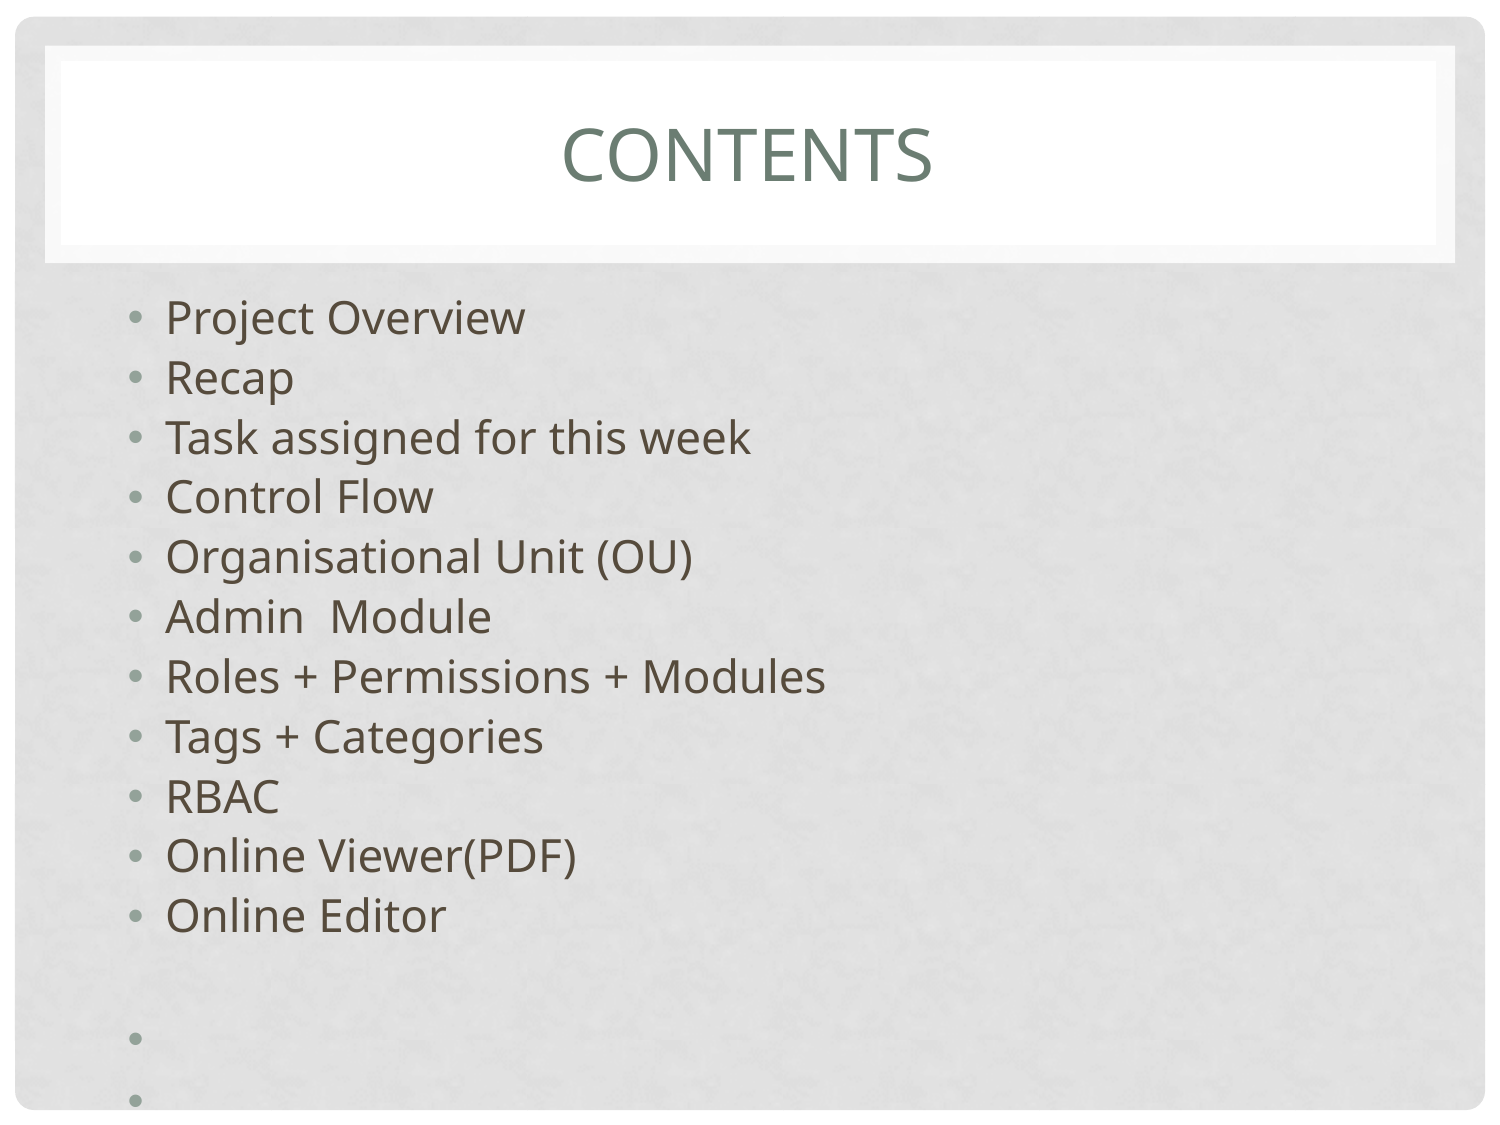

# Contents
Project Overview
Recap
Task assigned for this week
Control Flow
Organisational Unit (OU)
Admin Module
Roles + Permissions + Modules
Tags + Categories
RBAC
Online Viewer(PDF)
Online Editor